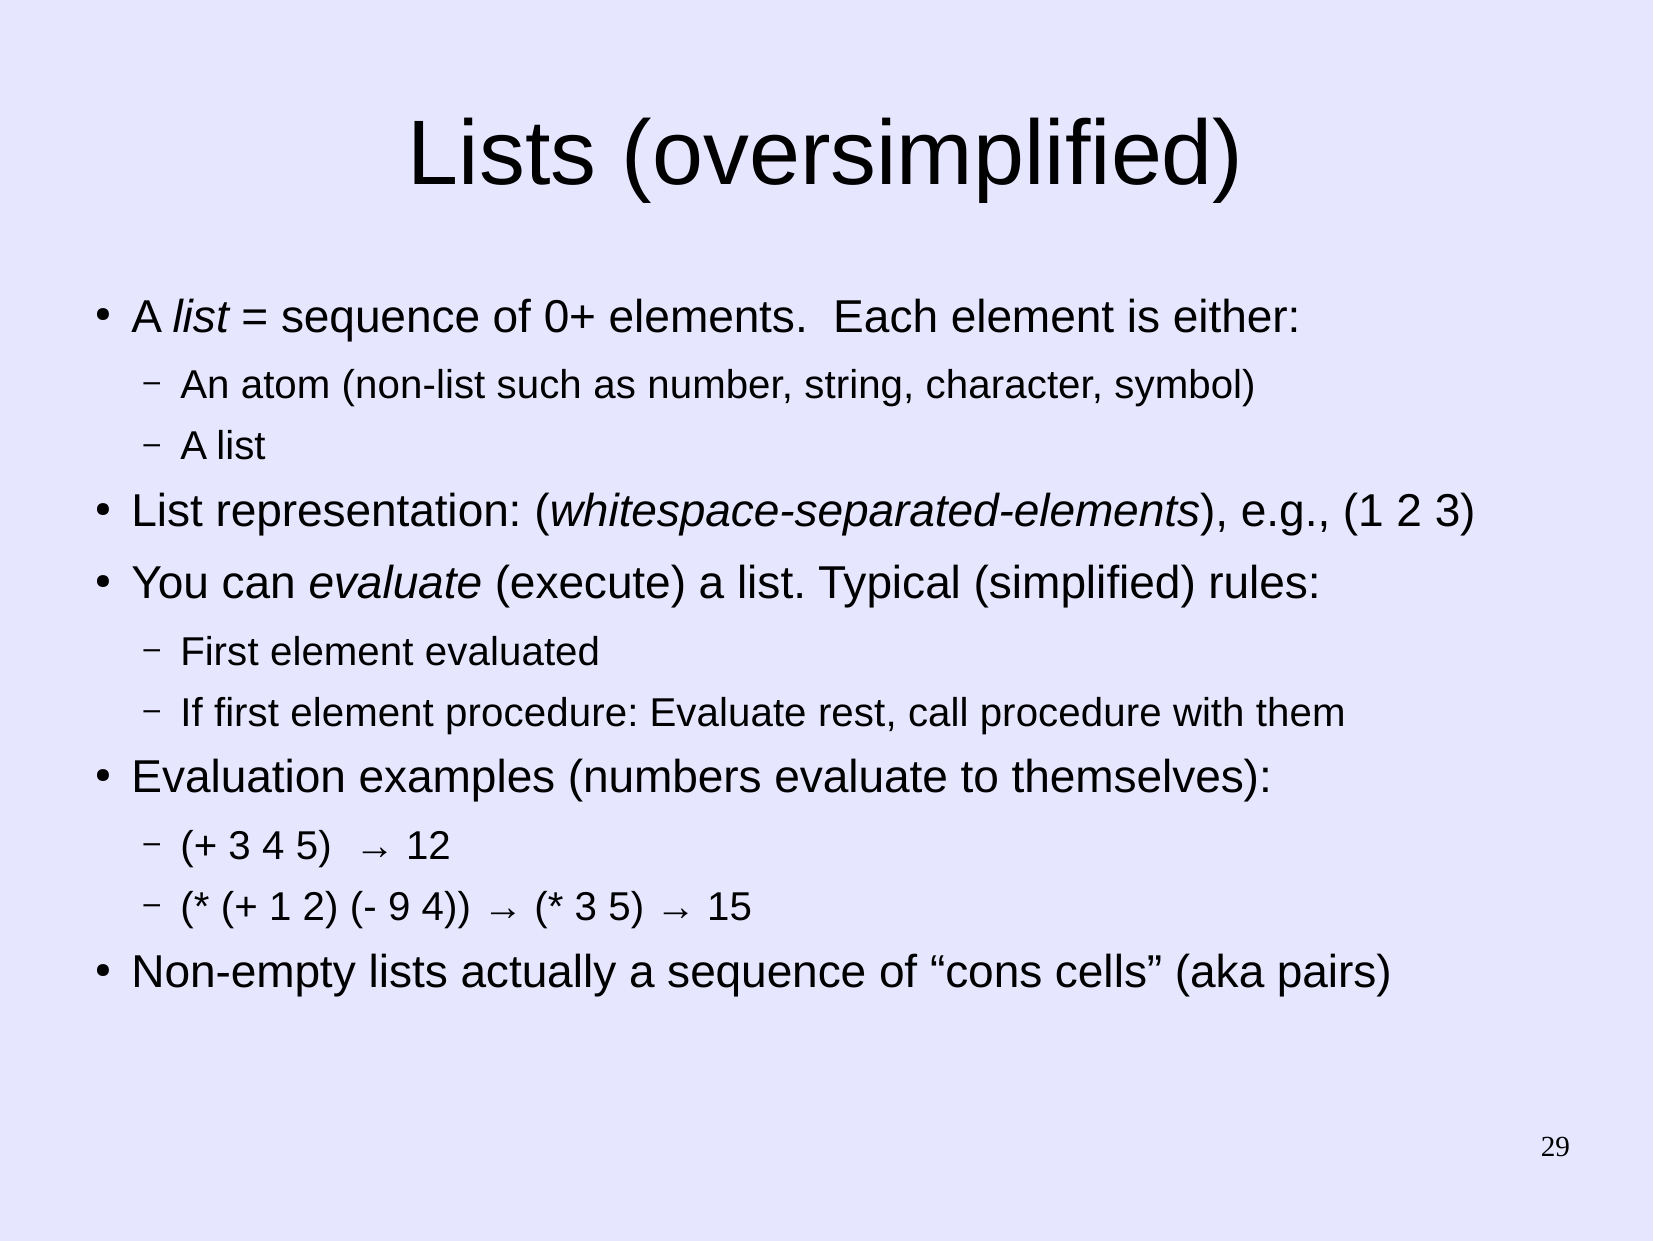

# Lists (oversimplified)
A list = sequence of 0+ elements. Each element is either:
An atom (non-list such as number, string, character, symbol)
A list
List representation: (whitespace-separated-elements), e.g., (1 2 3)
You can evaluate (execute) a list. Typical (simplified) rules:
First element evaluated
If first element procedure: Evaluate rest, call procedure with them
Evaluation examples (numbers evaluate to themselves):
(+ 3 4 5) → 12
(* (+ 1 2) (- 9 4)) → (* 3 5) → 15
Non-empty lists actually a sequence of “cons cells” (aka pairs)
29